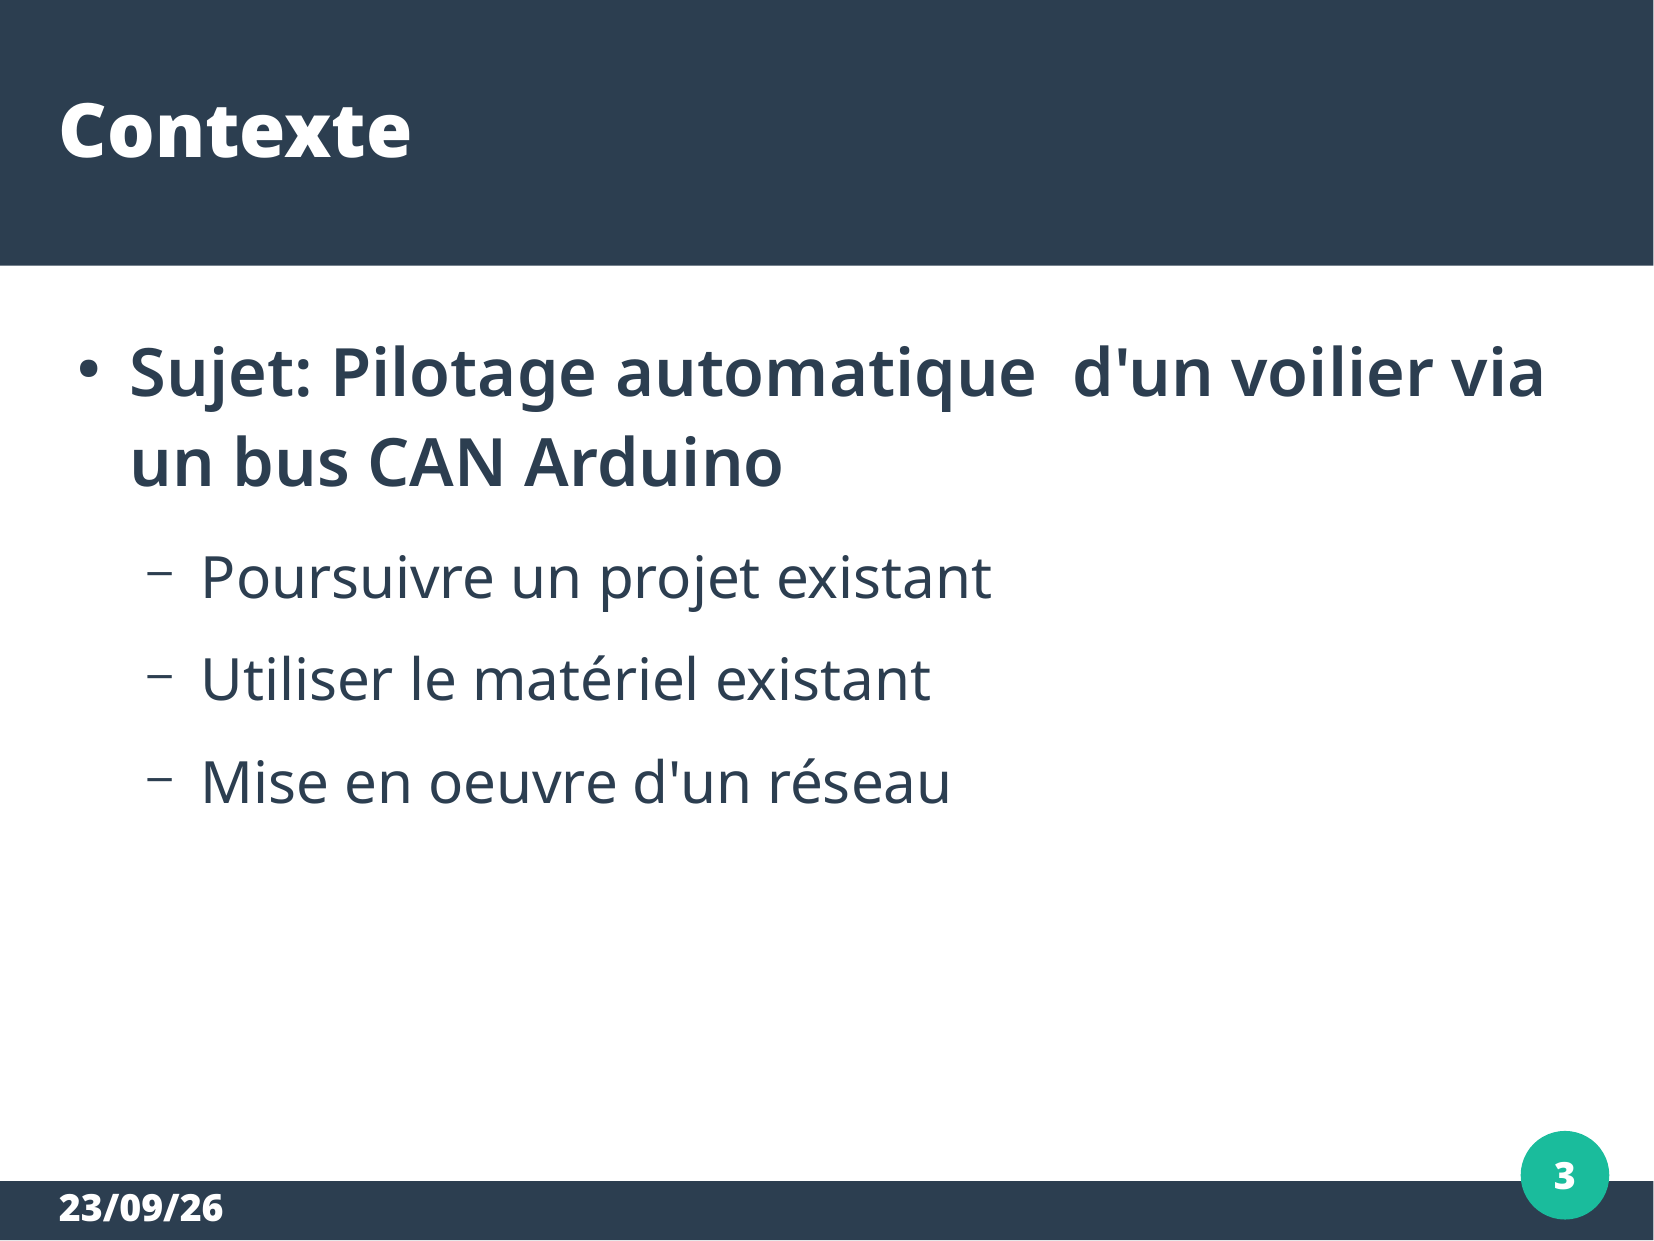

# Contexte
Sujet: Pilotage automatique d'un voilier via un bus CAN Arduino
Poursuivre un projet existant
Utiliser le matériel existant
Mise en oeuvre d'un réseau
3